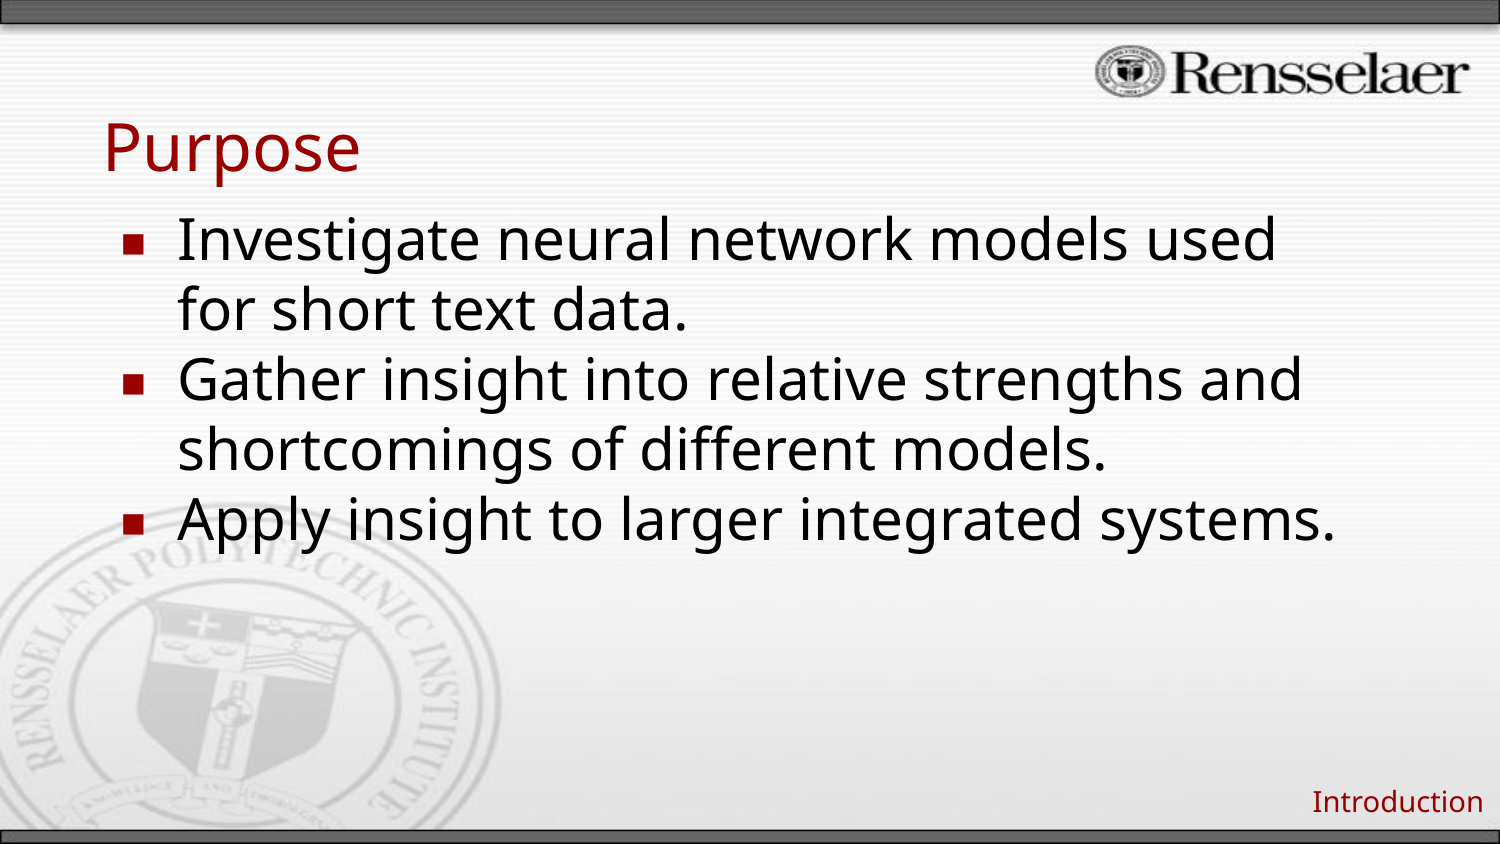

# Purpose
Investigate neural network models used for short text data.
Gather insight into relative strengths and shortcomings of different models.
Apply insight to larger integrated systems.
Introduction